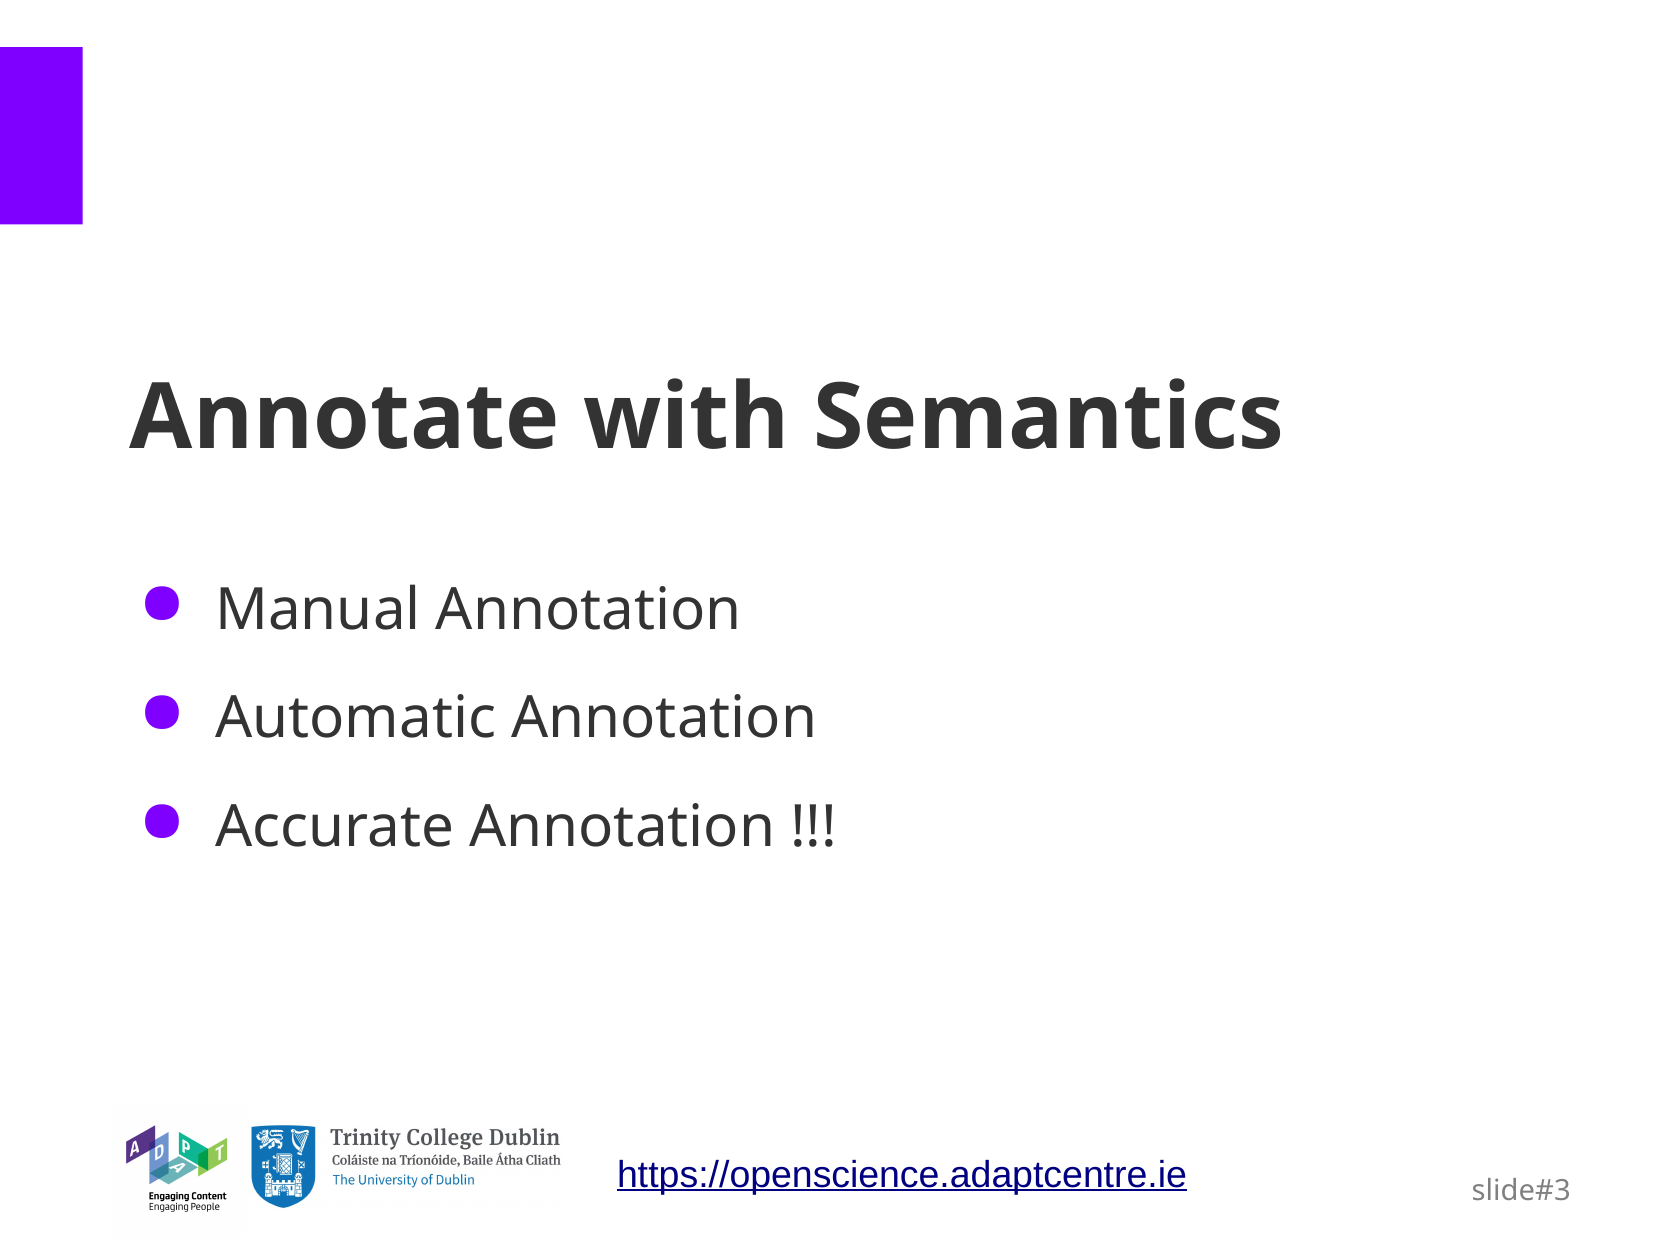

# Annotate with Semantics
 Manual Annotation
 Automatic Annotation
 Accurate Annotation !!!
3